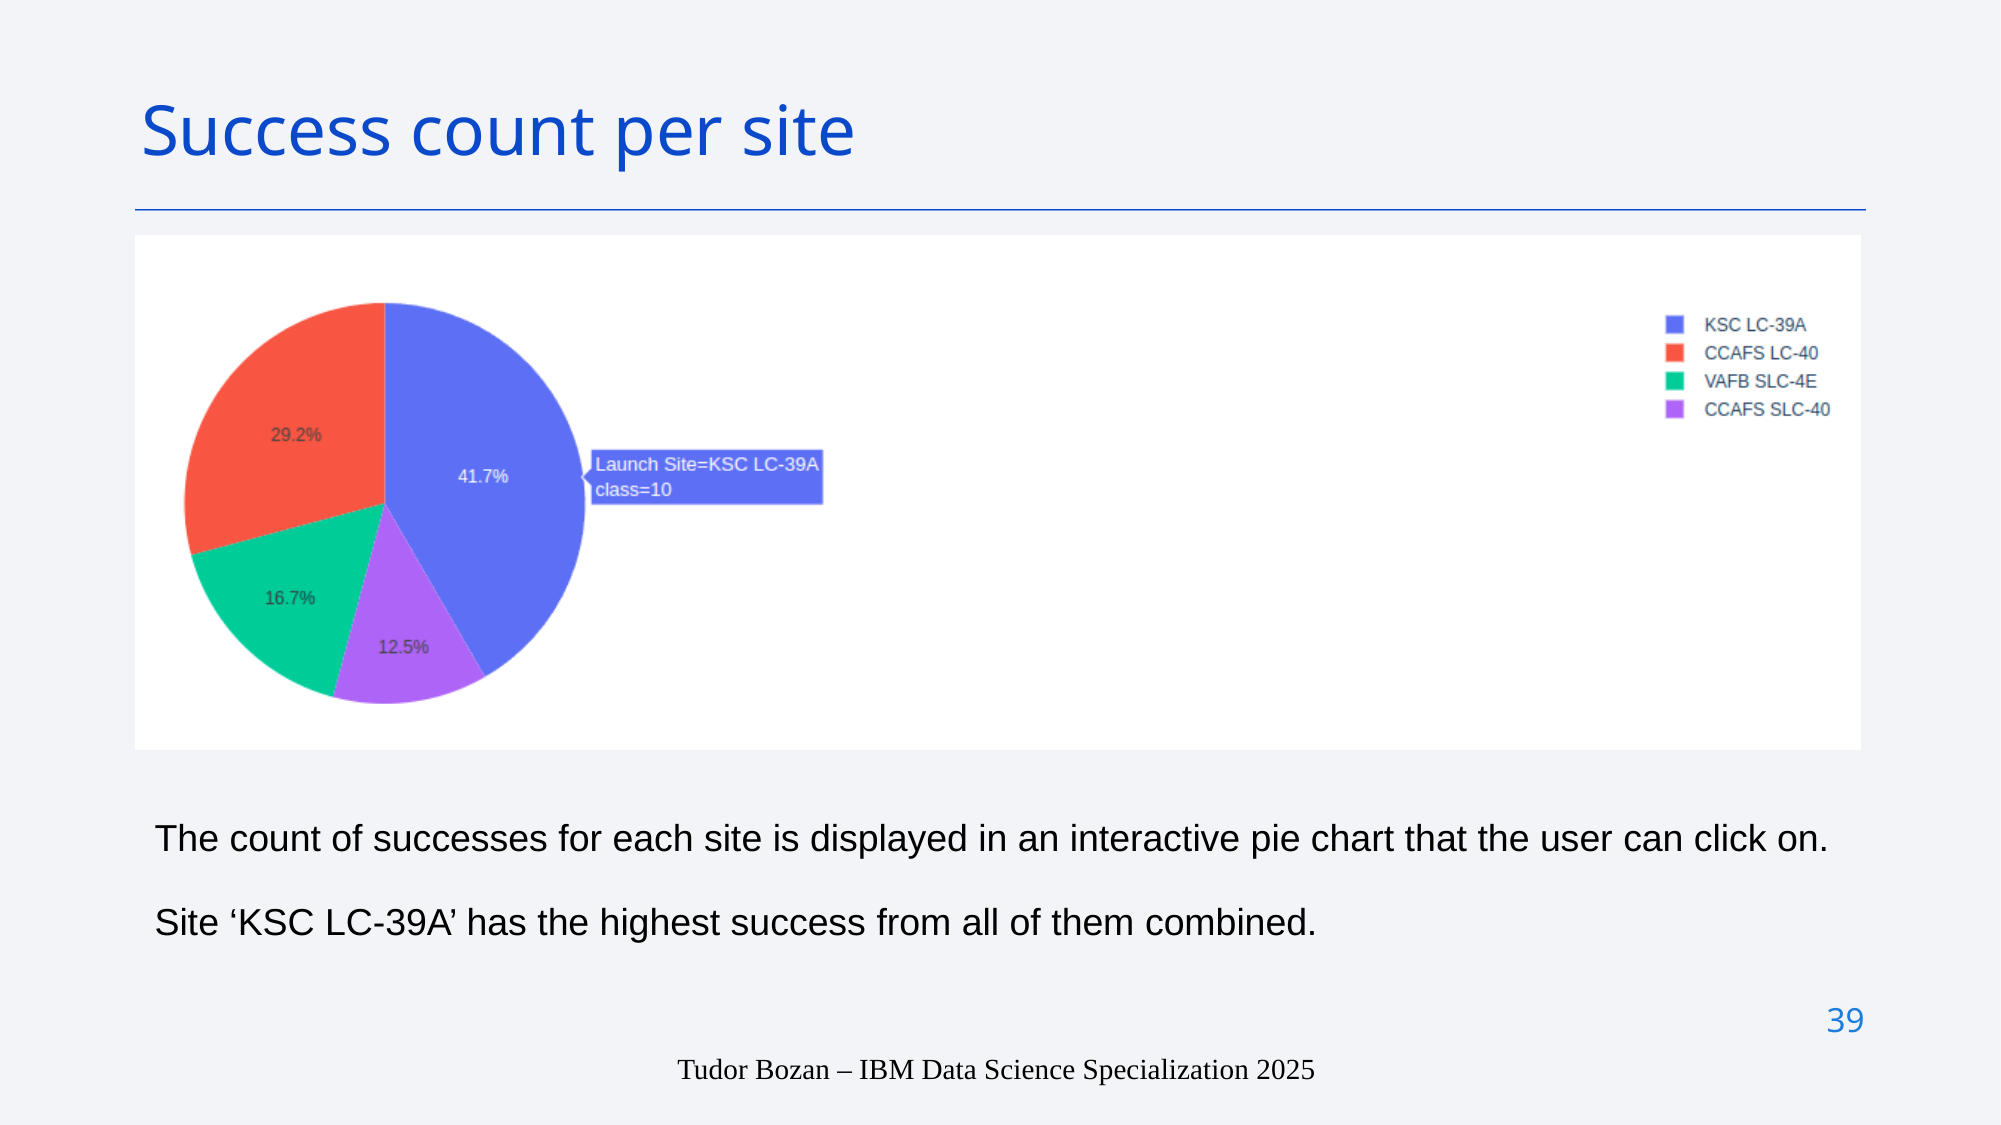

Success count per site
The count of successes for each site is displayed in an interactive pie chart that the user can click on.
Site ‘KSC LC-39A’ has the highest success from all of them combined.